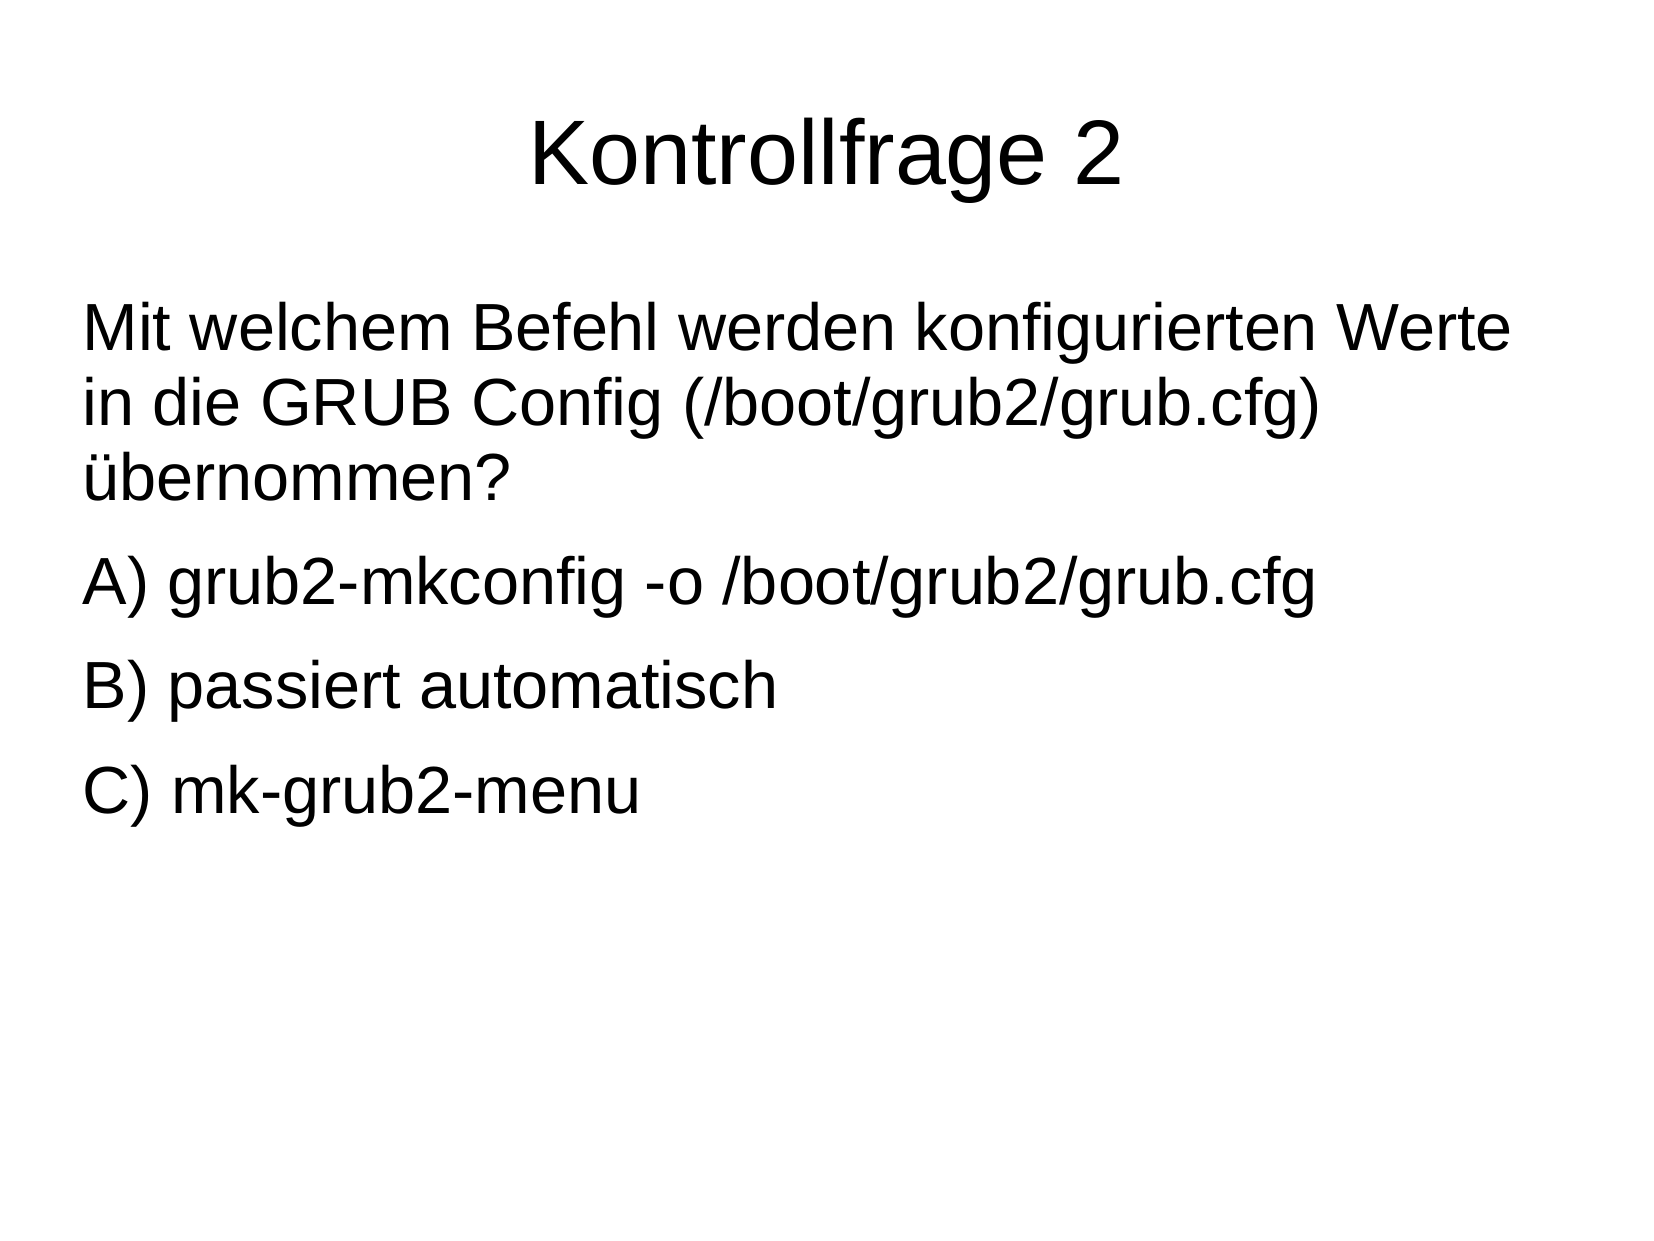

# Kontrollfrage 2
Mit welchem Befehl werden konfigurierten Werte in die GRUB Config (/boot/grub2/grub.cfg) übernommen?
A) grub2-mkconfig -o /boot/grub2/grub.cfg
B) passiert automatisch
C) mk-grub2-menu